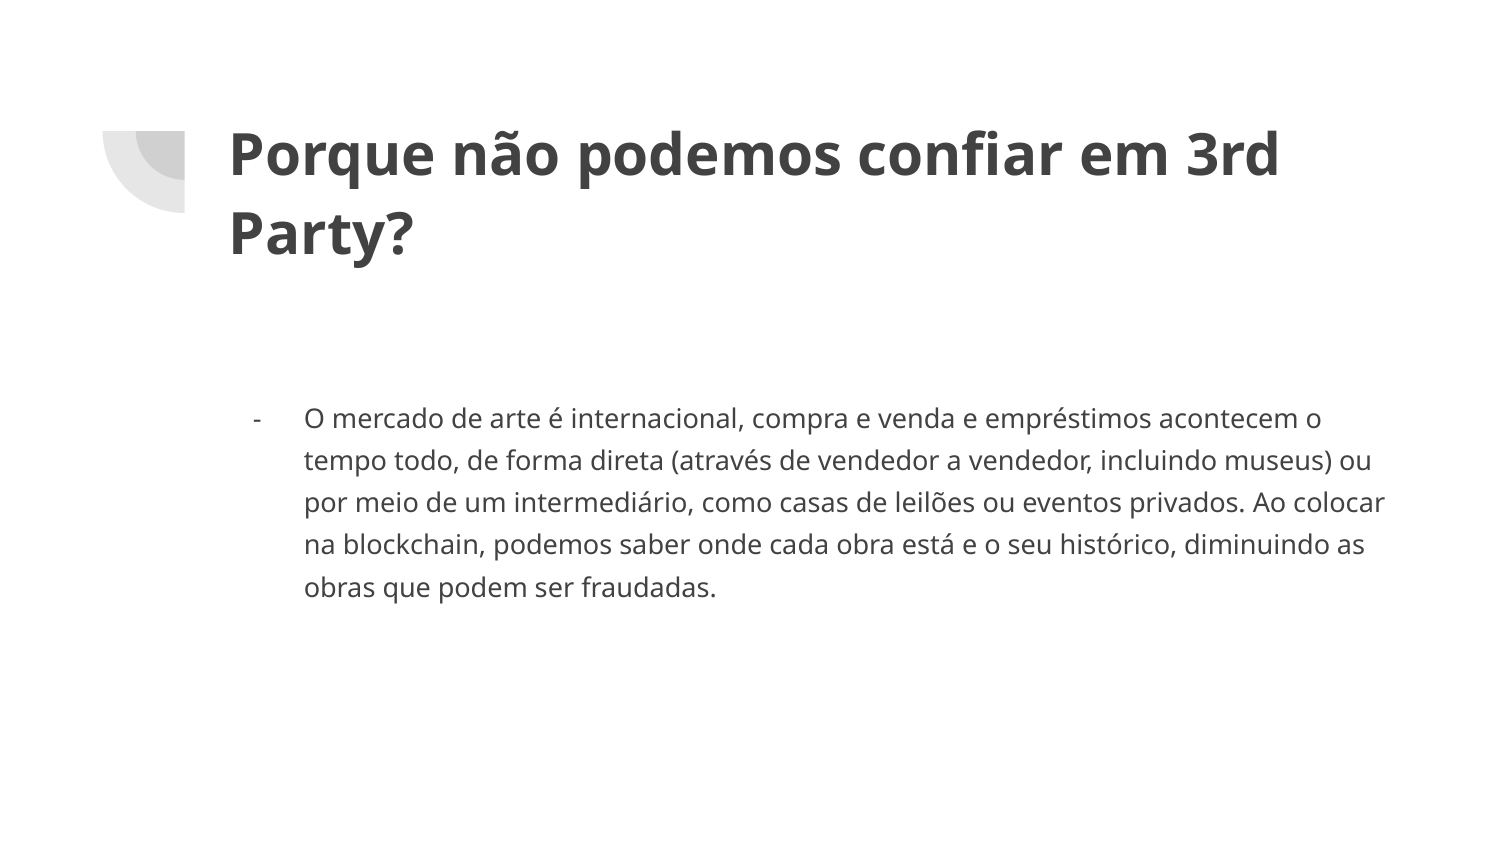

# Porque não podemos confiar em 3rd Party?
O mercado de arte é internacional, compra e venda e empréstimos acontecem o tempo todo, de forma direta (através de vendedor a vendedor, incluindo museus) ou por meio de um intermediário, como casas de leilões ou eventos privados. Ao colocar na blockchain, podemos saber onde cada obra está e o seu histórico, diminuindo as obras que podem ser fraudadas.